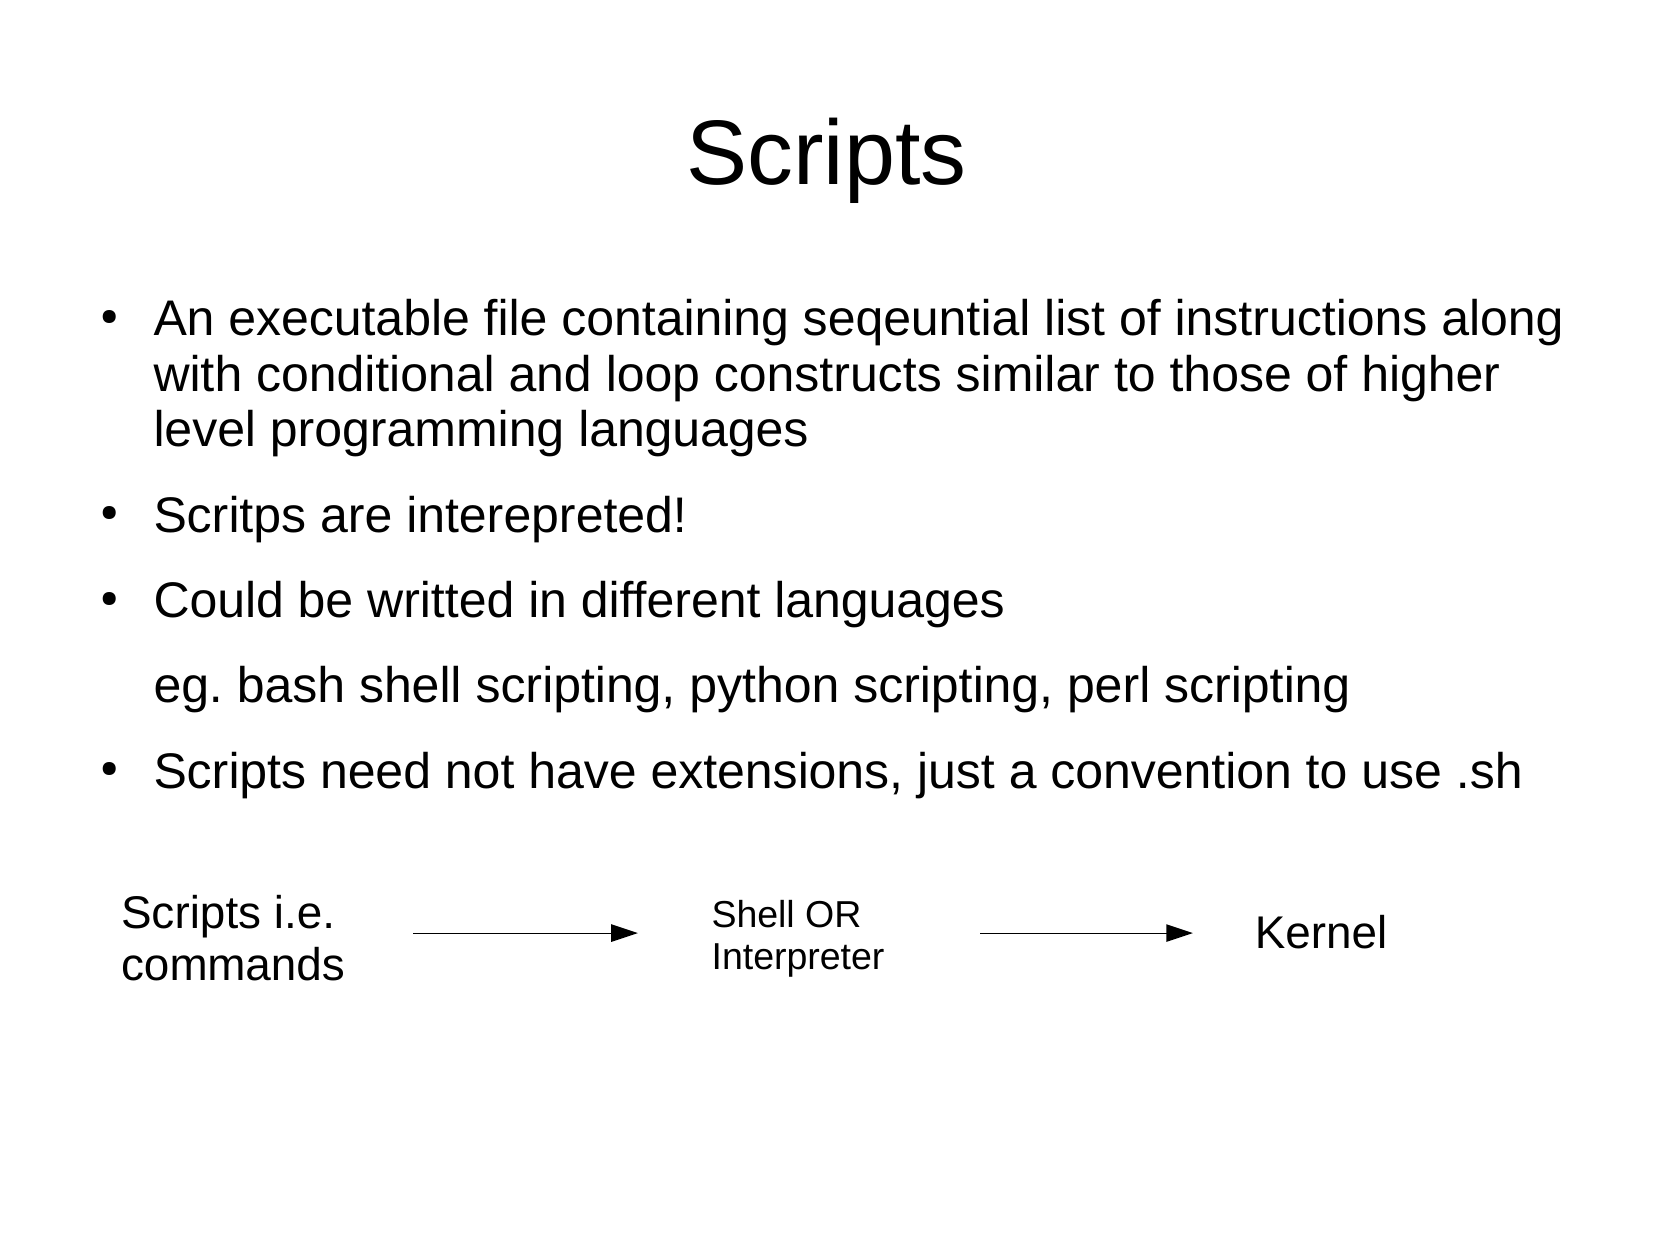

# Scripts
An executable file containing seqeuntial list of instructions along with conditional and loop constructs similar to those of higher level programming languages
Scritps are interepreted!
Could be writted in different languages
eg. bash shell scripting, python scripting, perl scripting
Scripts need not have extensions, just a convention to use .sh
Scripts i.e. commands
Shell OR Interpreter
Kernel